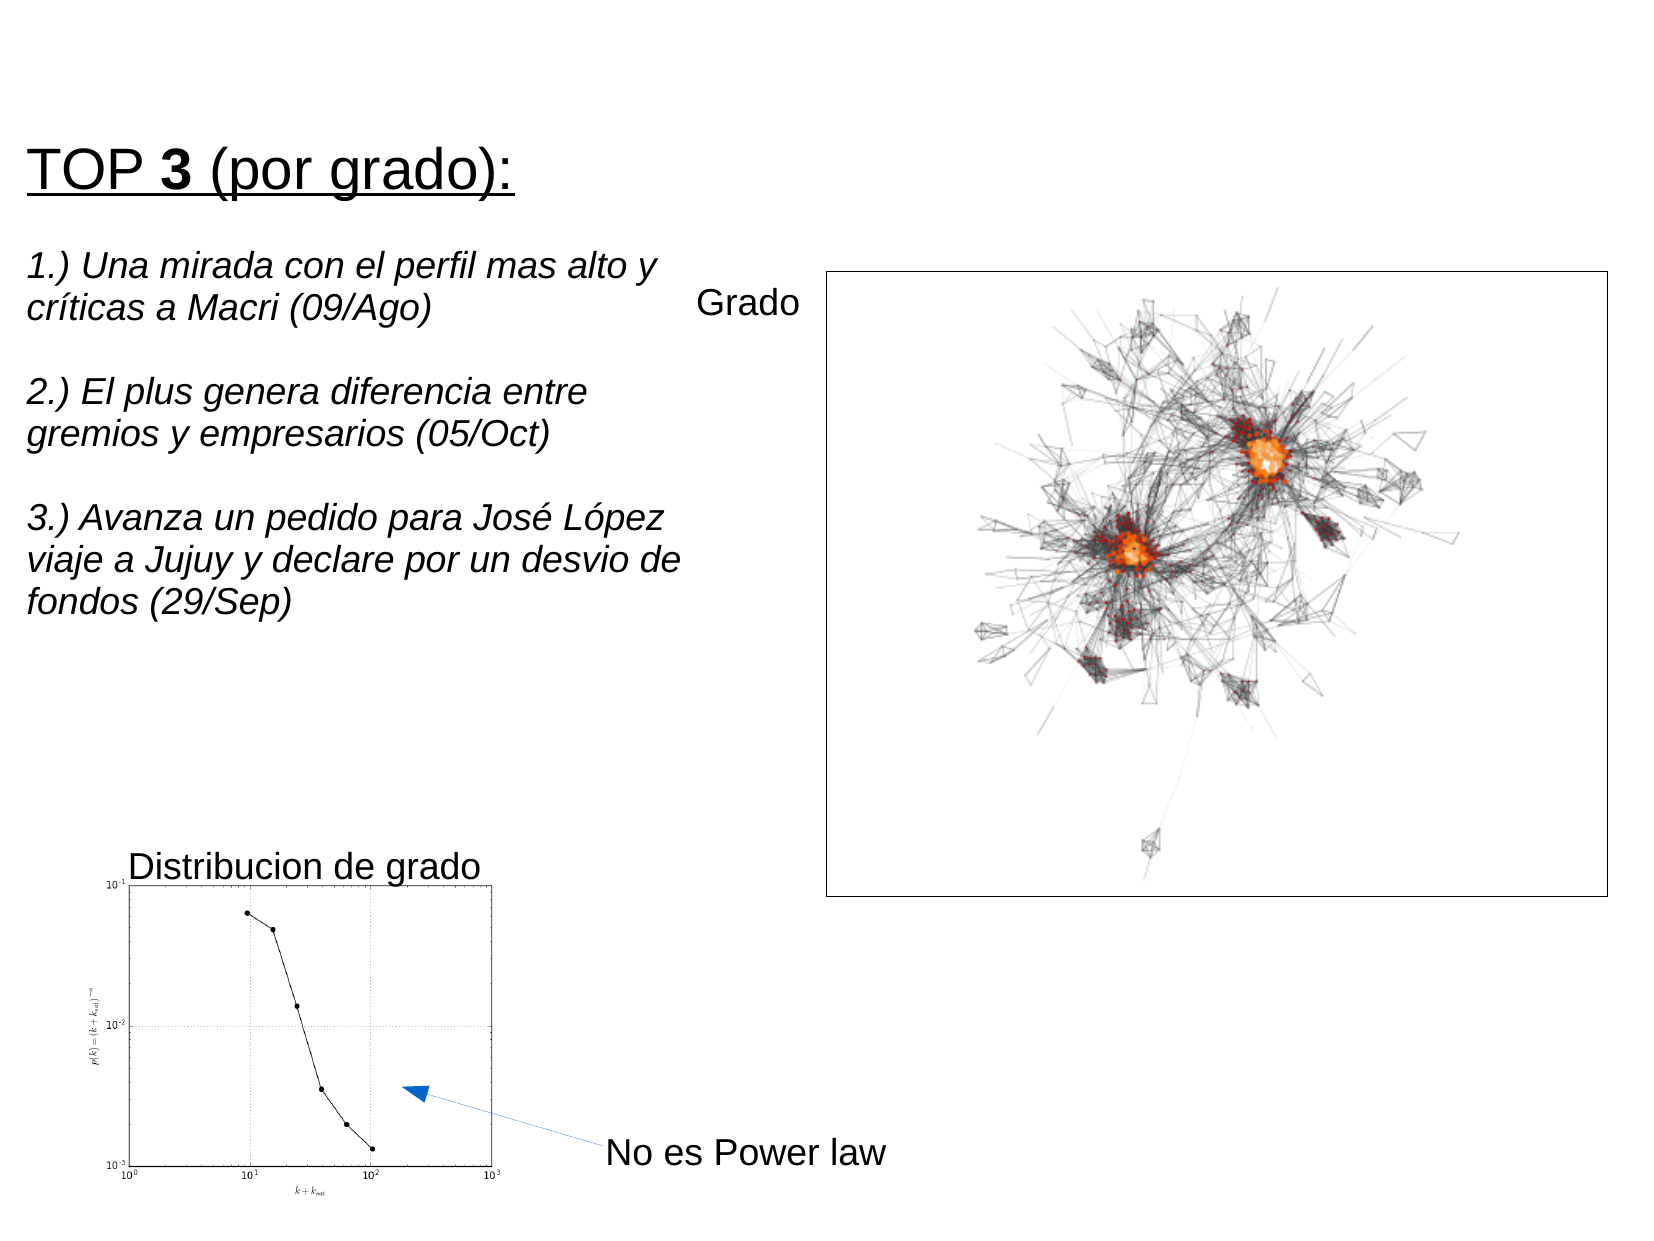

TOP 3 (por grado):
1.) Una mirada con el perfil mas alto y críticas a Macri (09/Ago)
2.) El plus genera diferencia entre gremios y empresarios (05/Oct)
3.) Avanza un pedido para José López viaje a Jujuy y declare por un desvio de fondos (29/Sep)
Grado
Distribucion de grado
No es Power law